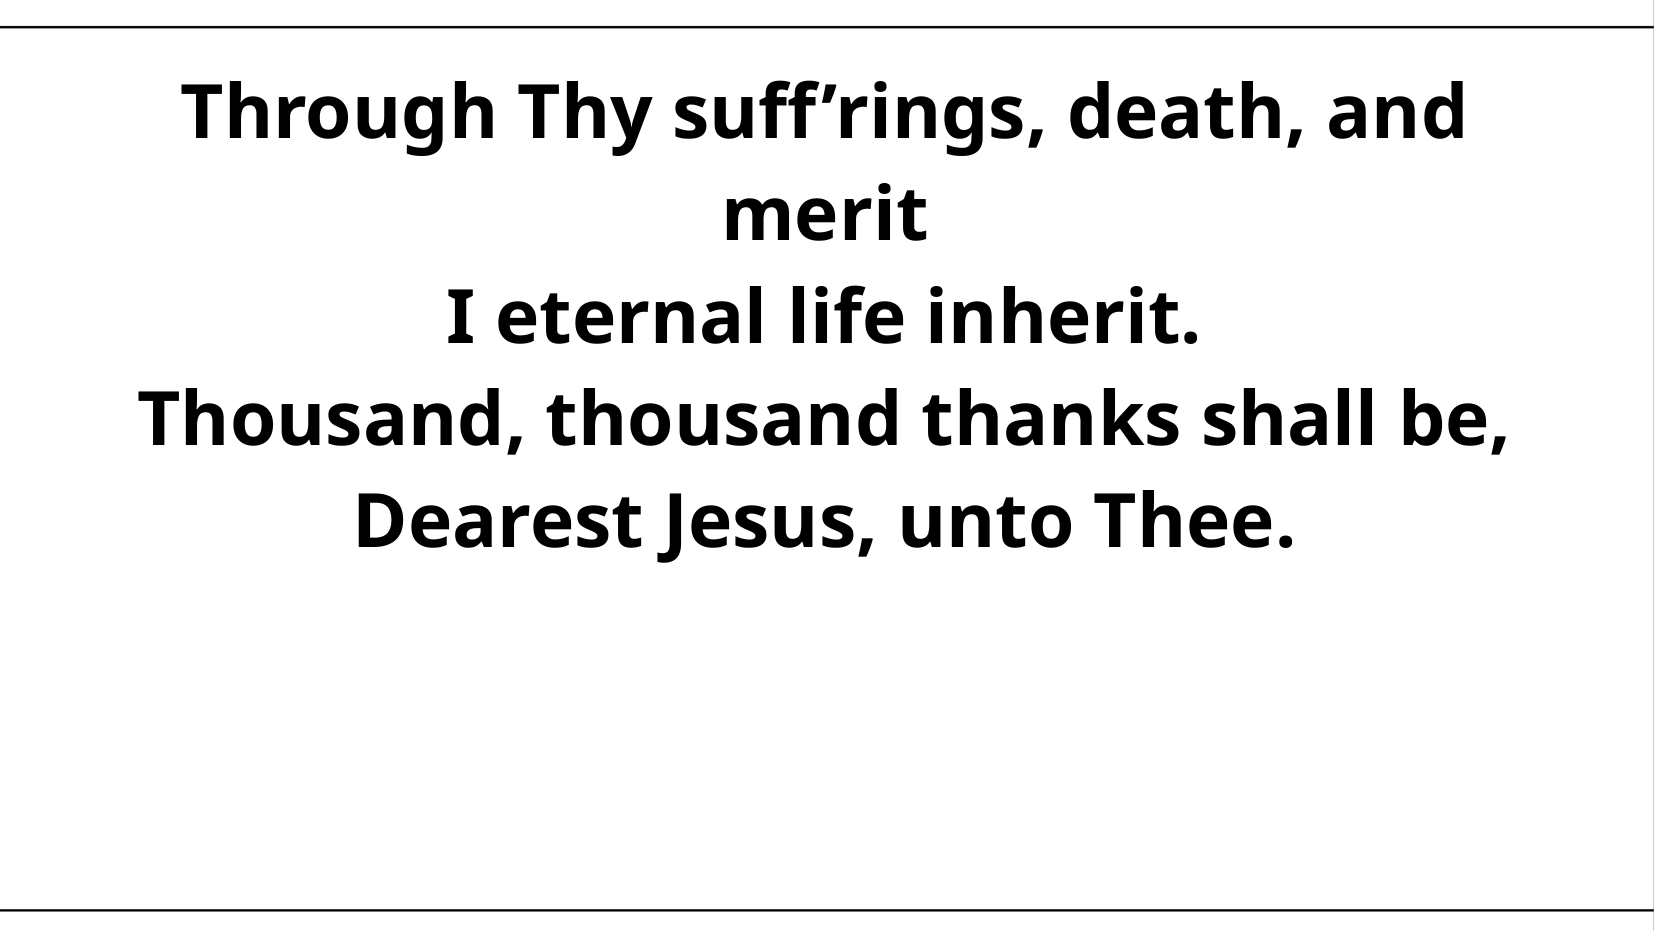

Through Thy suff’rings, death, and merit
I eternal life inherit.
Thousand, thousand thanks shall be,
Dearest Jesus, unto Thee.